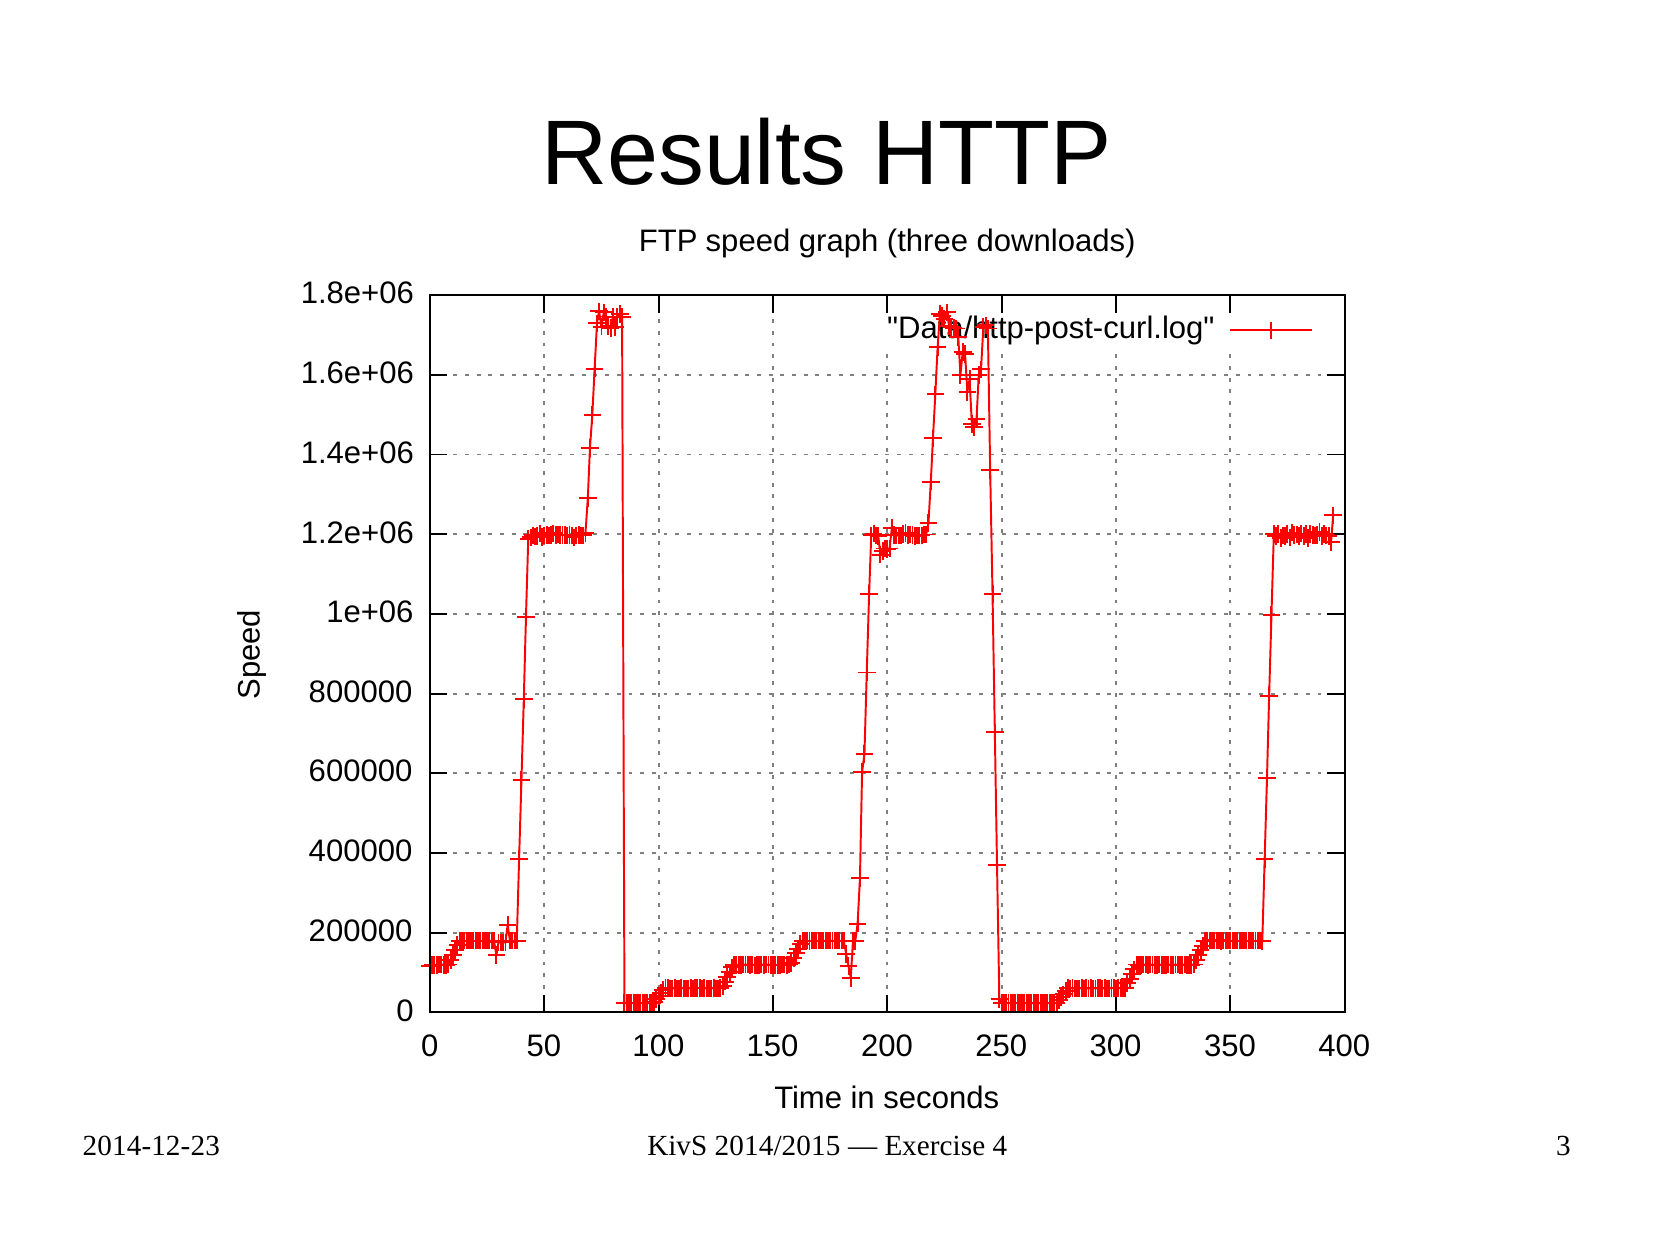

# Results HTTP
2014-12-23
KivS 2014/2015 — Exercise 4
3